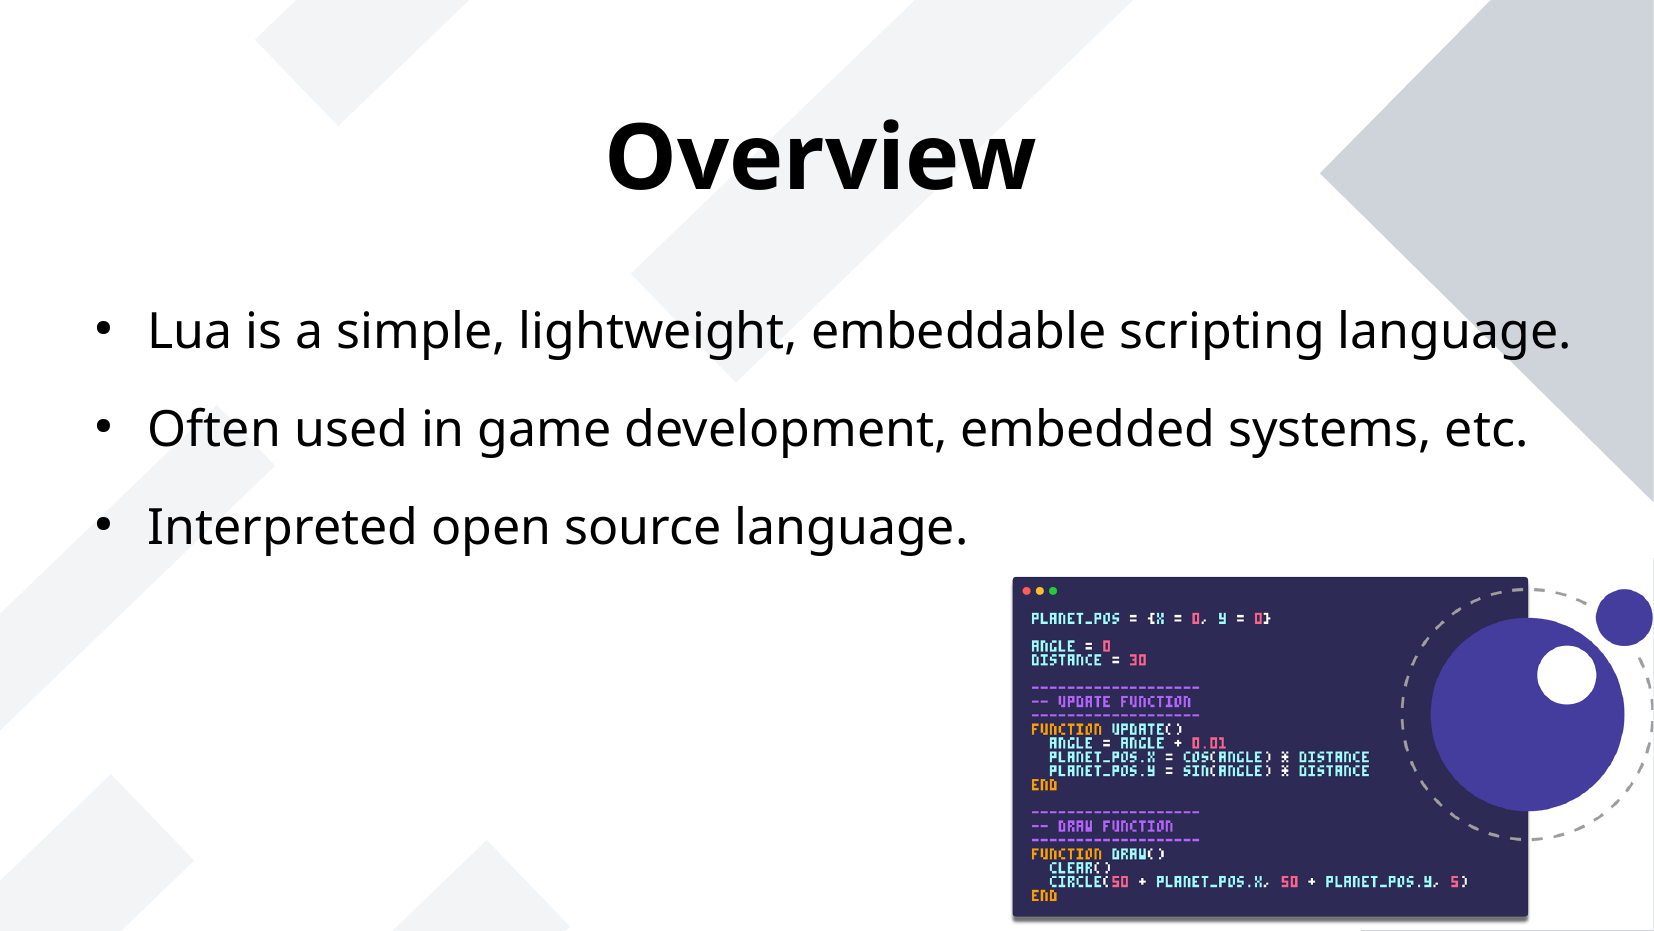

# Overview
Lua is a simple, lightweight, embeddable scripting language.
Often used in game development, embedded systems, etc.
Interpreted open source language.